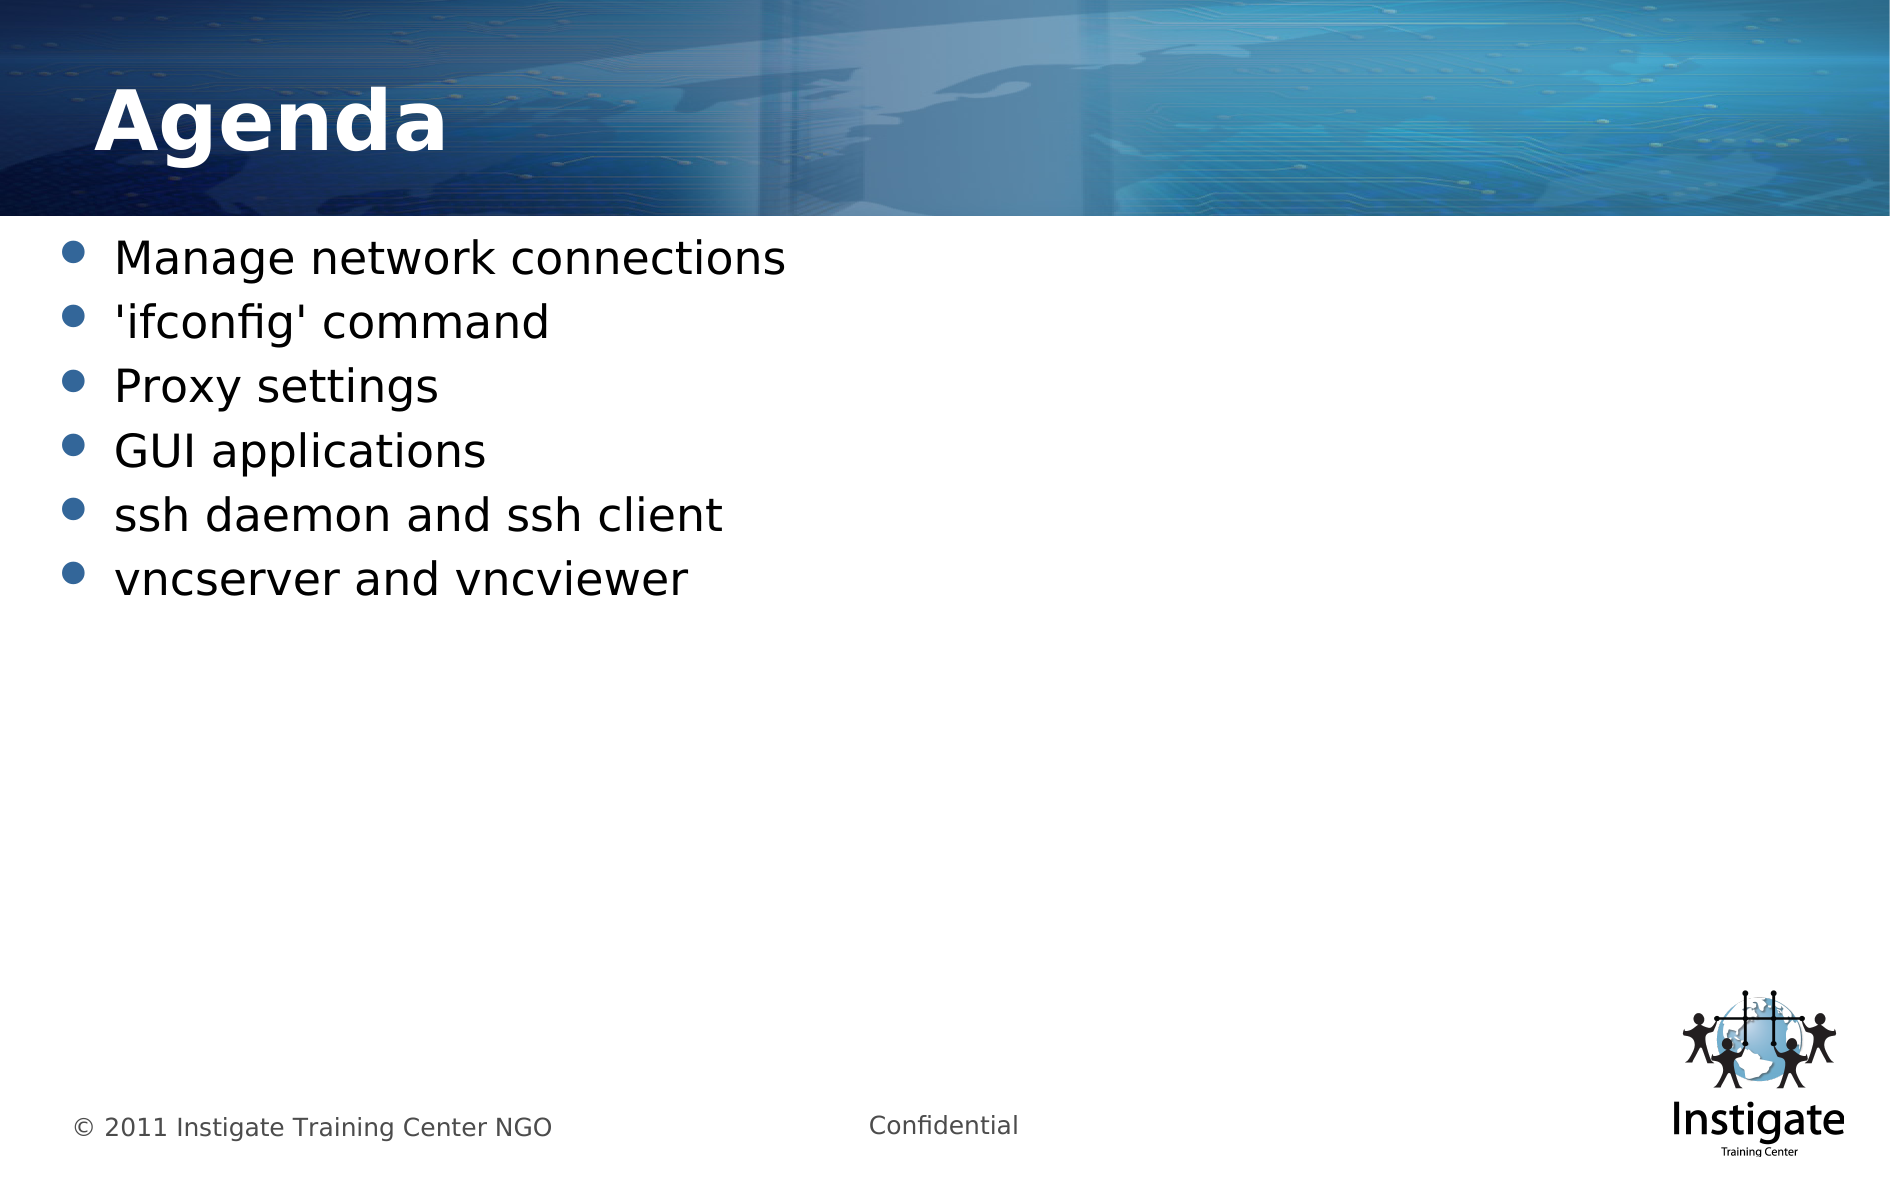

Agenda
# Manage network connections
'ifconfig' command
Proxy settings
GUI applications
ssh daemon and ssh client
vncserver and vncviewer